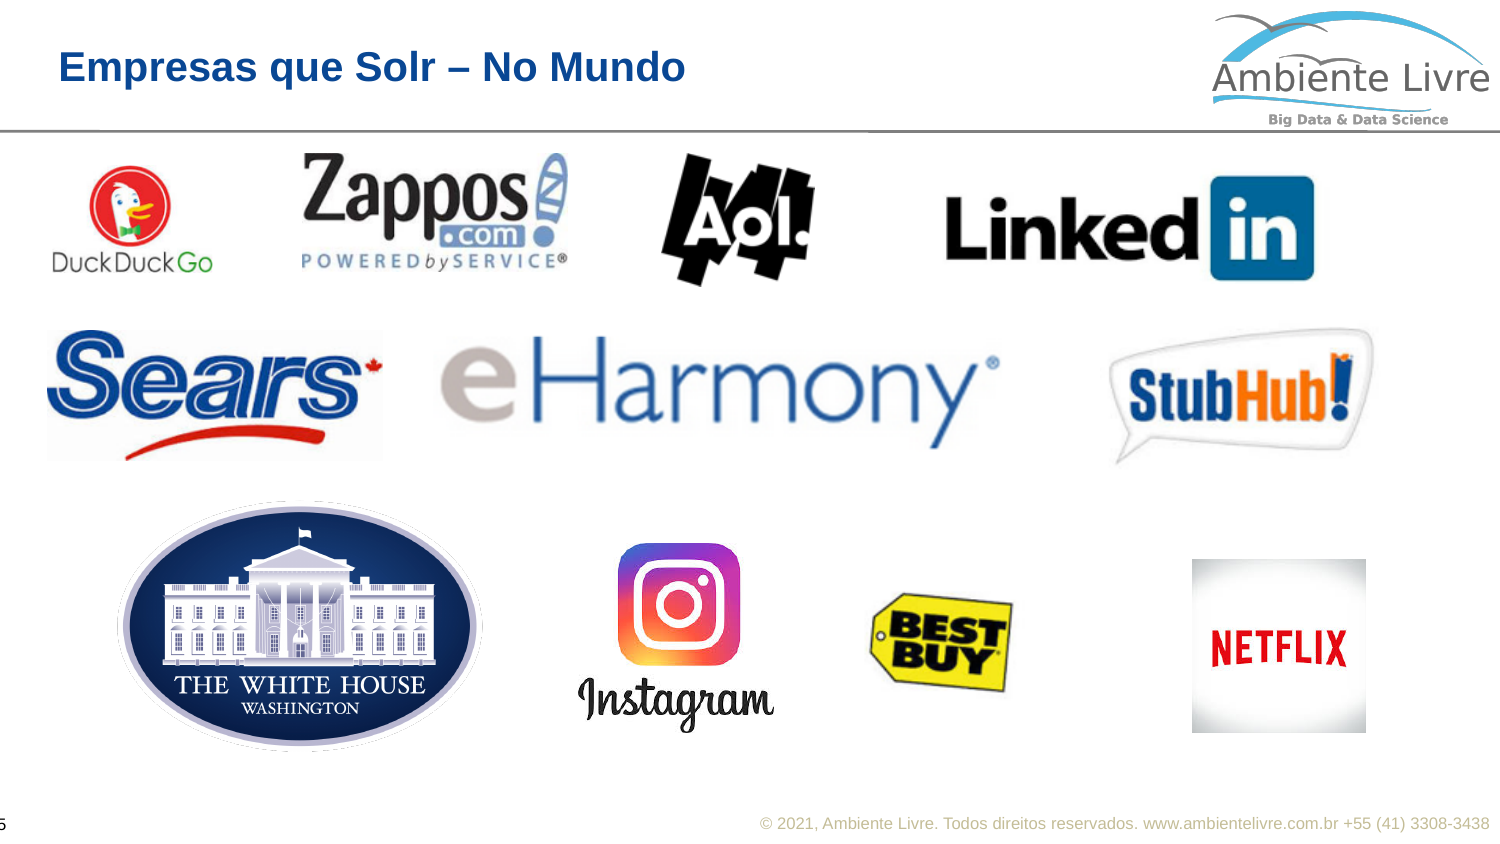

# Empresas que Solr – No Mundo